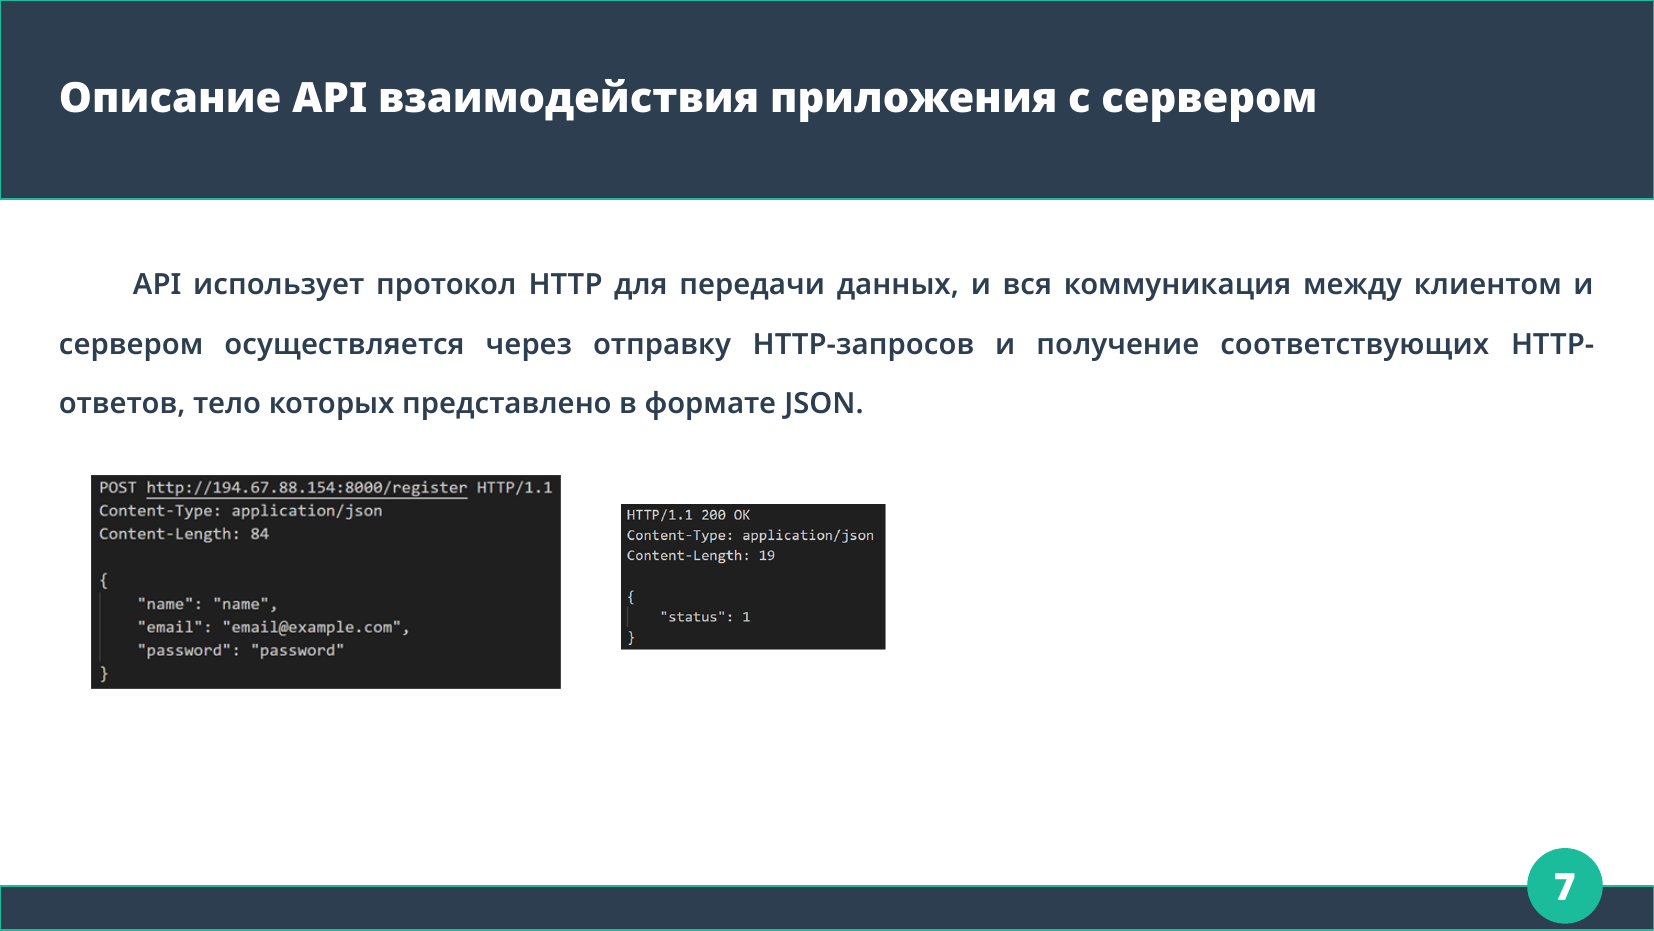

# Описание API взаимодействия приложения с сервером
API использует протокол HTTP для передачи данных, и вся коммуникация между клиентом и сервером осуществляется через отправку HTTP-запросов и получение соответствующих HTTP-ответов, тело которых представлено в формате JSON.
7